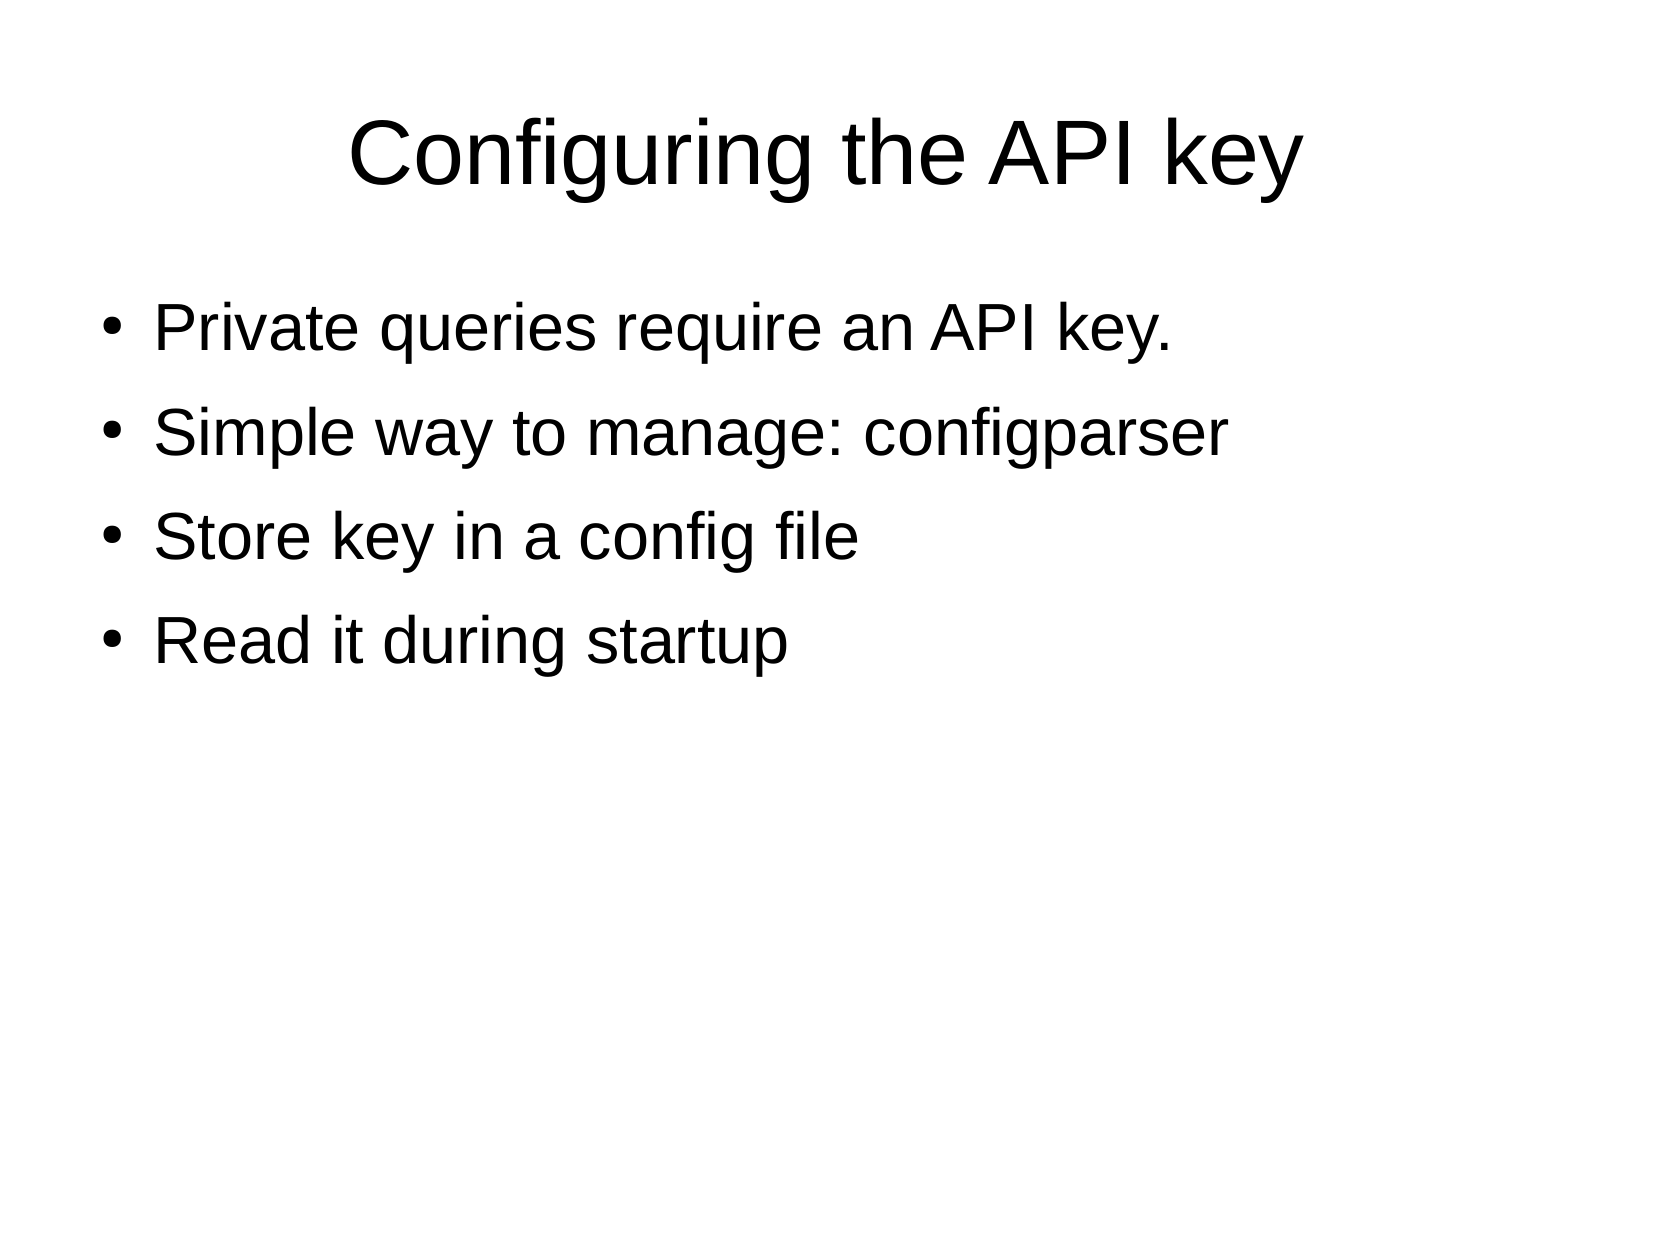

# Configuring the API key
Private queries require an API key.
Simple way to manage: configparser
Store key in a config file
Read it during startup